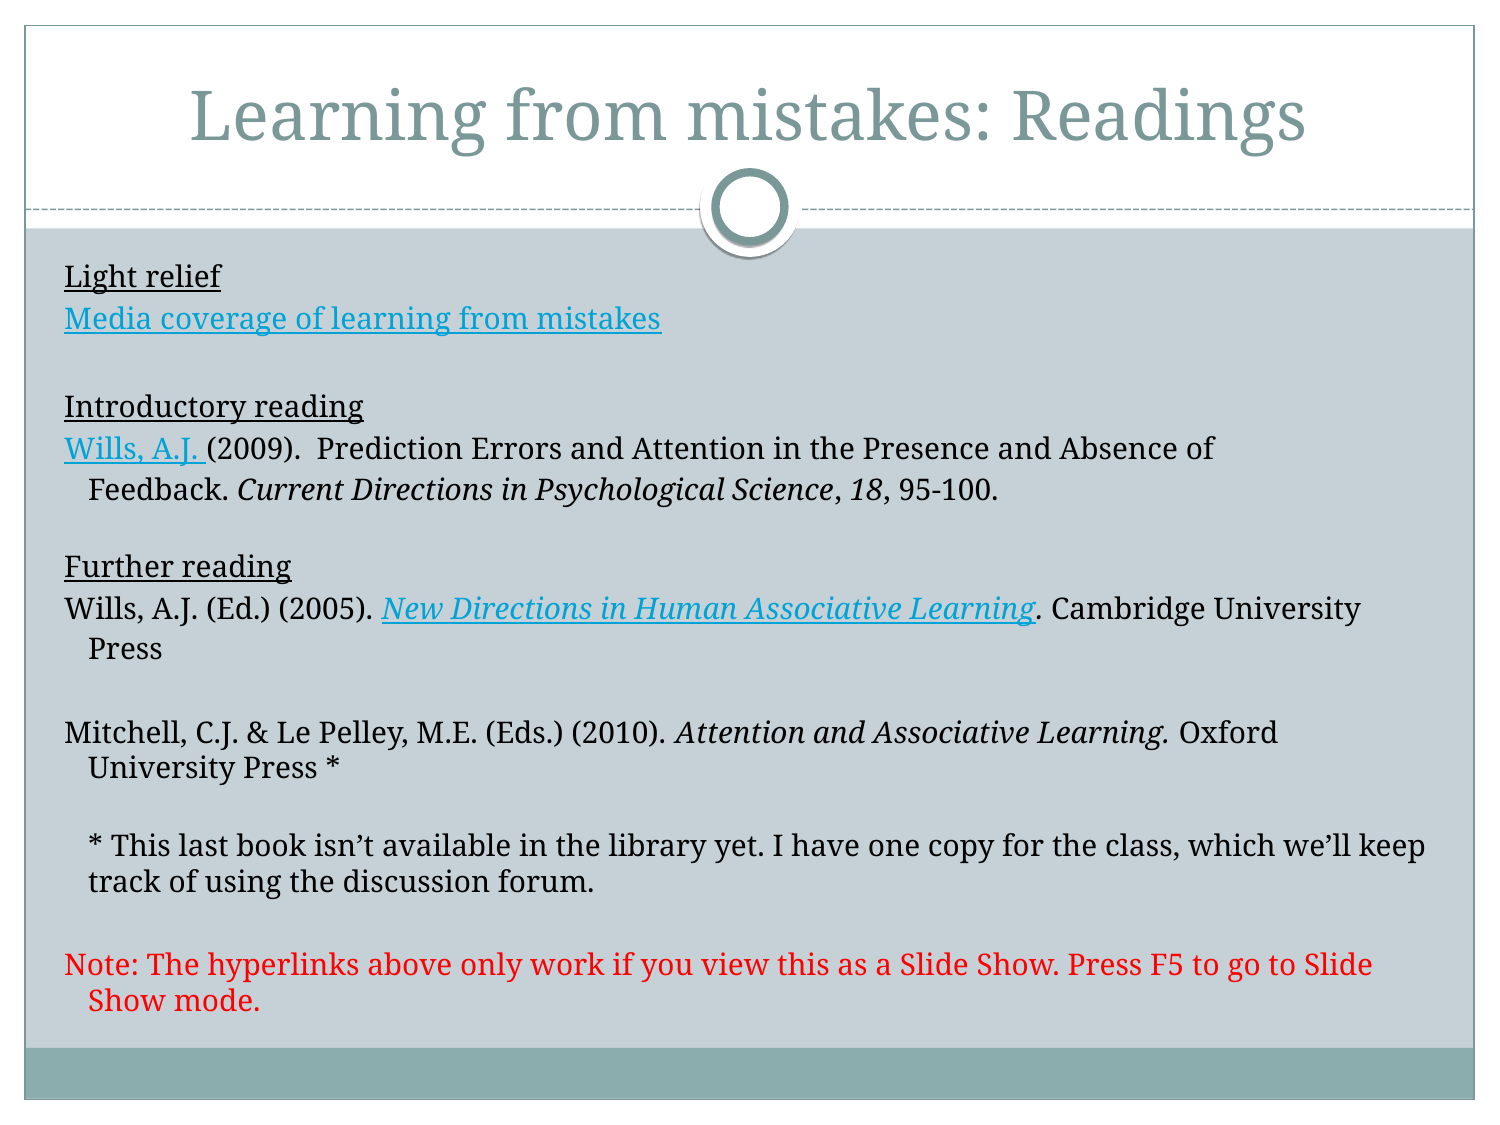

# Learning from mistakes: Readings
Light relief
Media coverage of learning from mistakes
Introductory reading
Wills, A.J. (2009).  Prediction Errors and Attention in the Presence and Absence of Feedback. Current Directions in Psychological Science, 18, 95-100.
Further reading
Wills, A.J. (Ed.) (2005). New Directions in Human Associative Learning. Cambridge University Press
Mitchell, C.J. & Le Pelley, M.E. (Eds.) (2010). Attention and Associative Learning. Oxford University Press *
* This last book isn’t available in the library yet. I have one copy for the class, which we’ll keep track of using the discussion forum.
Note: The hyperlinks above only work if you view this as a Slide Show. Press F5 to go to Slide Show mode.